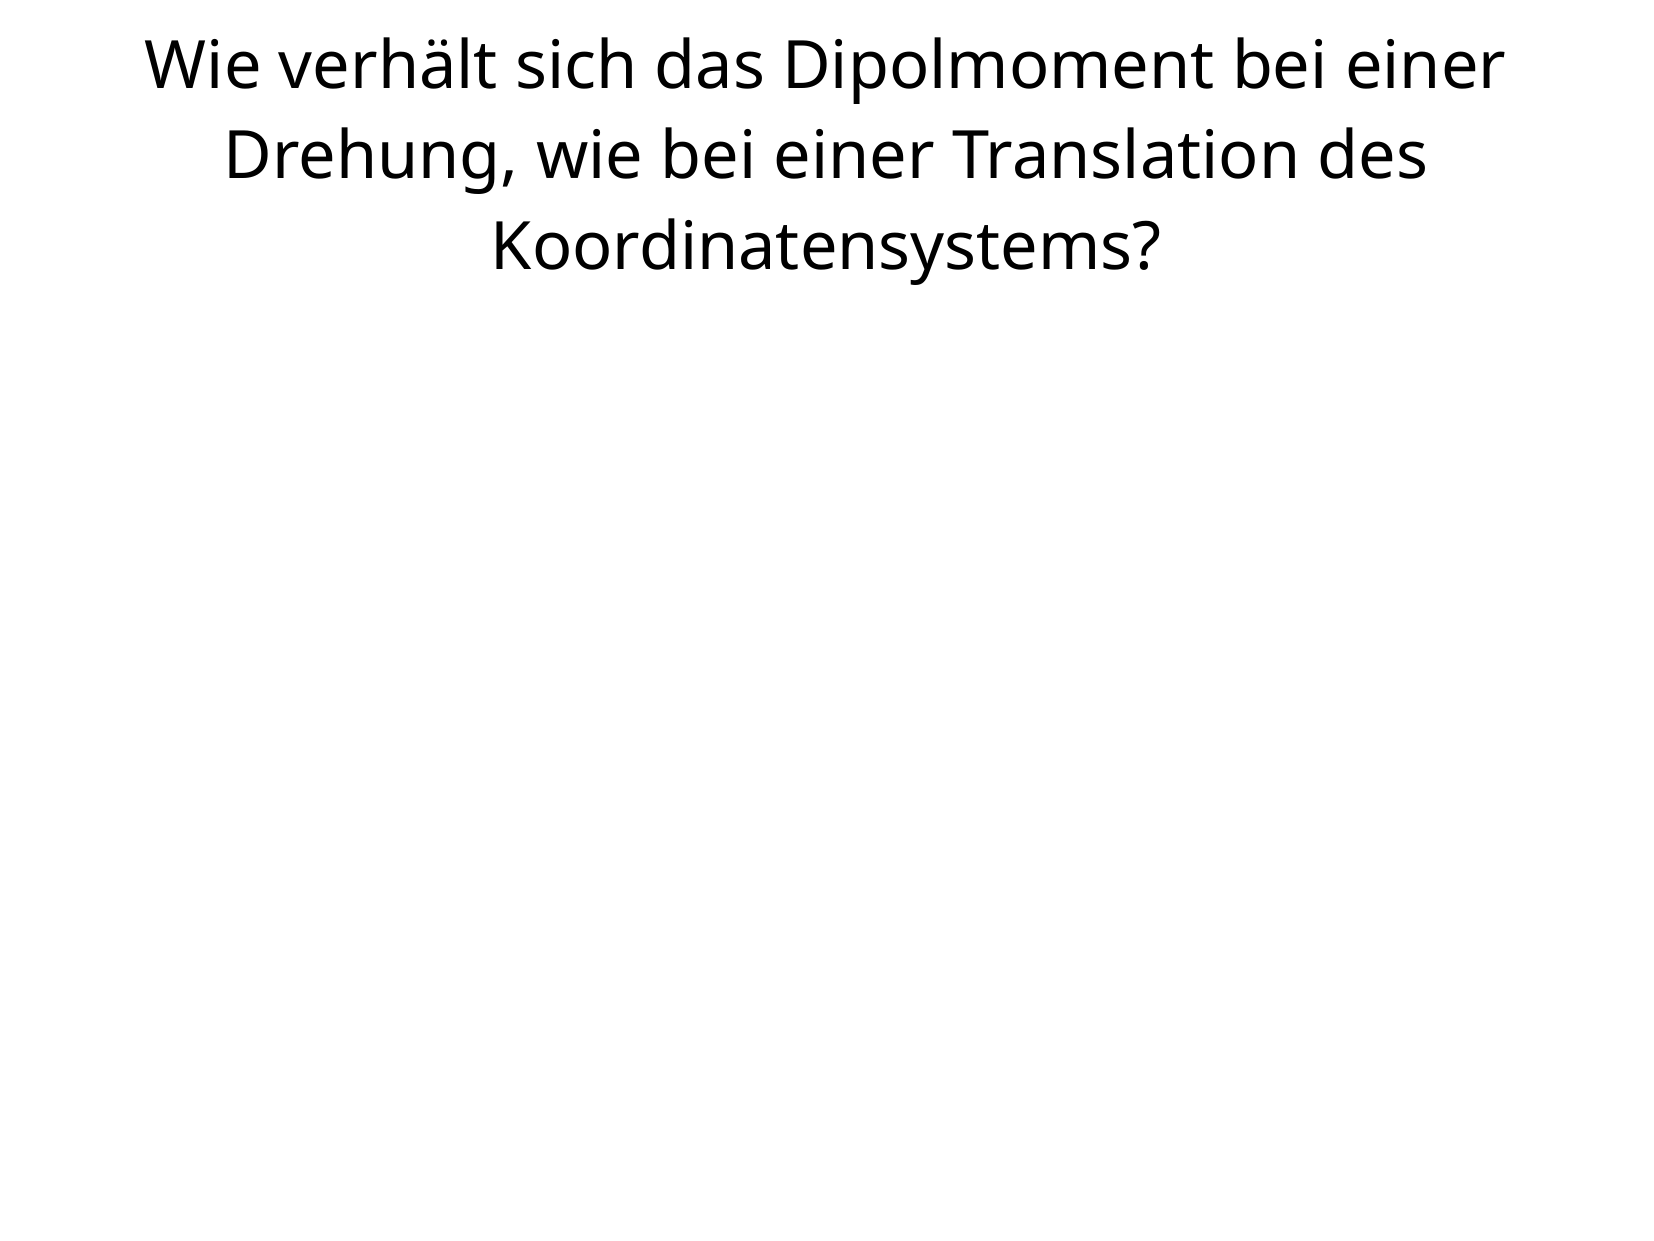

# Wie verhält sich das Dipolmoment bei einer Drehung, wie bei einer Translation des Koordinatensystems?